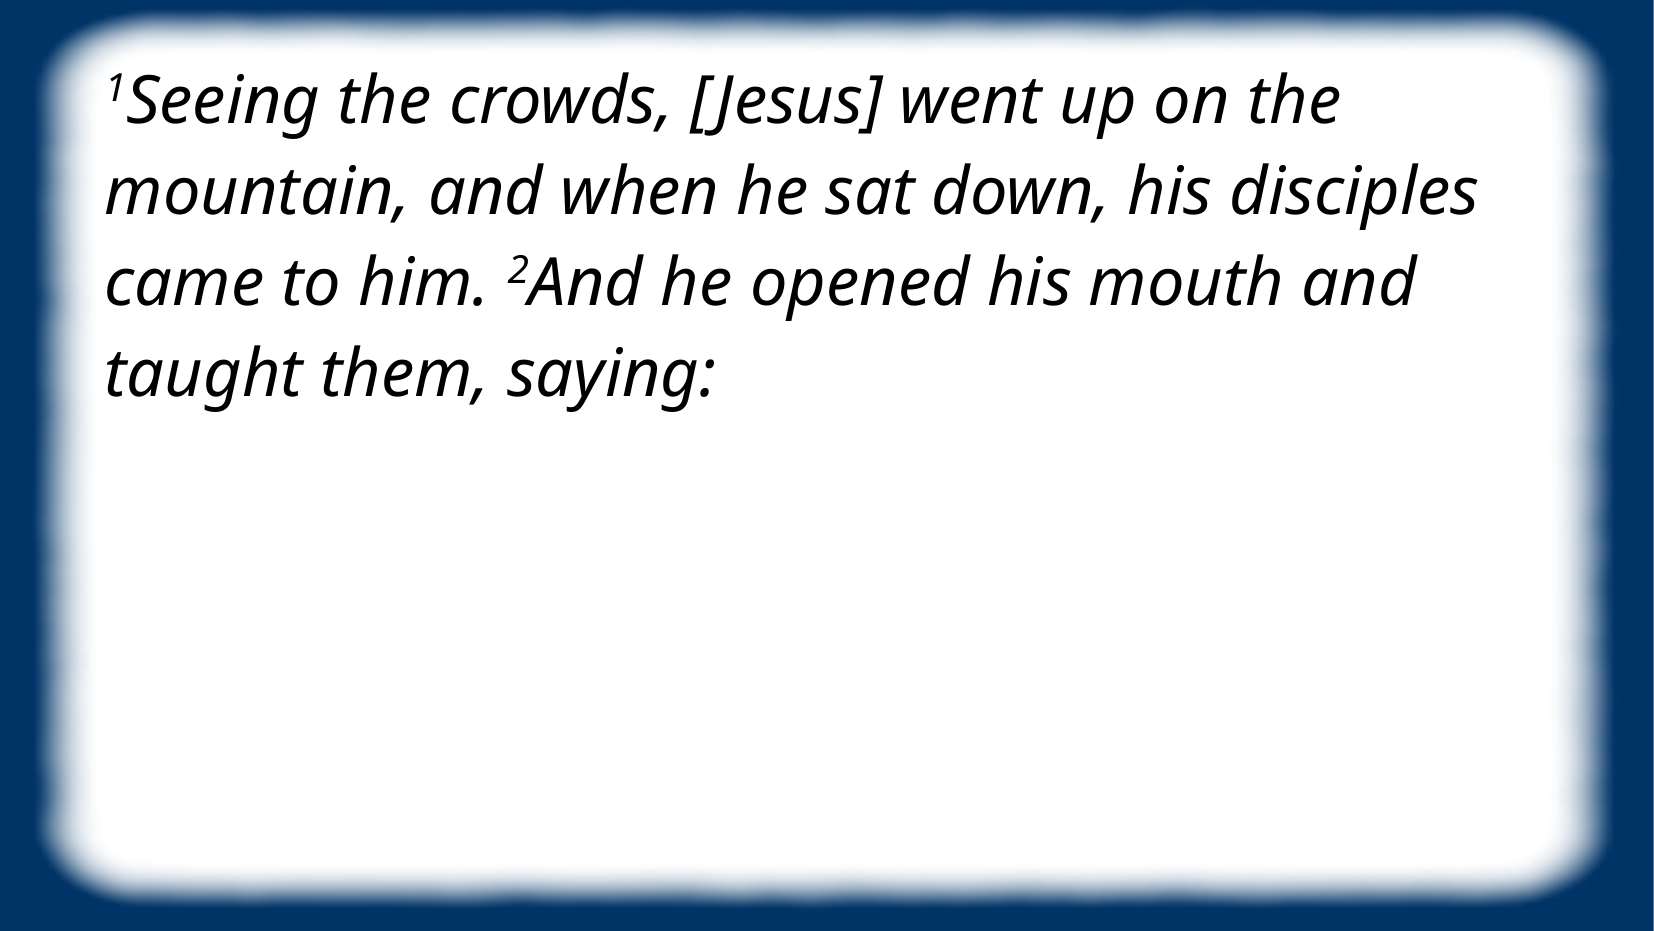

1Seeing the crowds, [Jesus] went up on the mountain, and when he sat down, his disciples came to him. 2And he opened his mouth and taught them, saying: